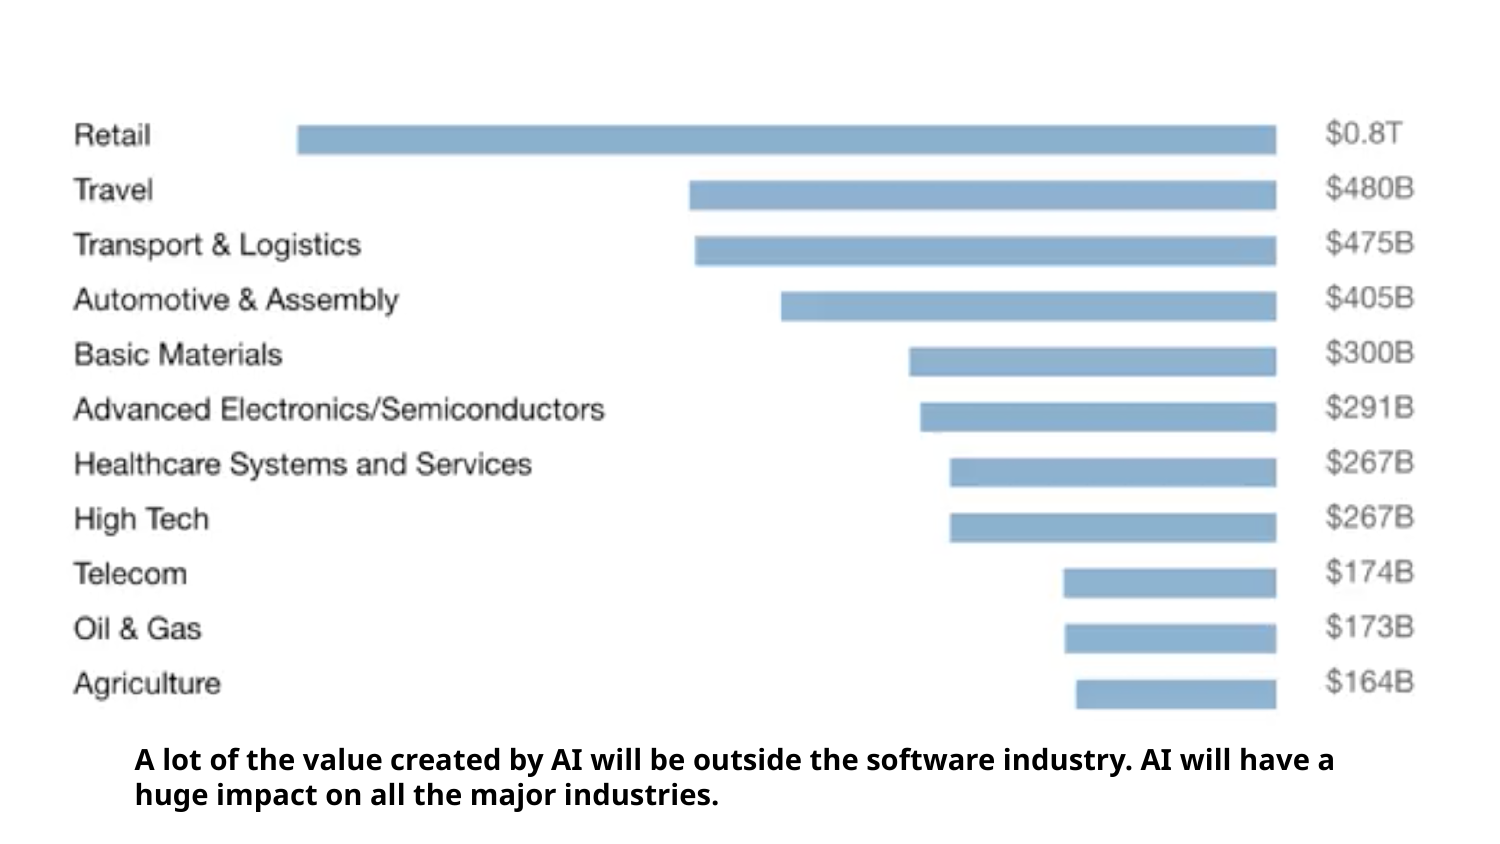

A lot of the value created by AI will be outside the software industry. AI will have a huge impact on all the major industries.